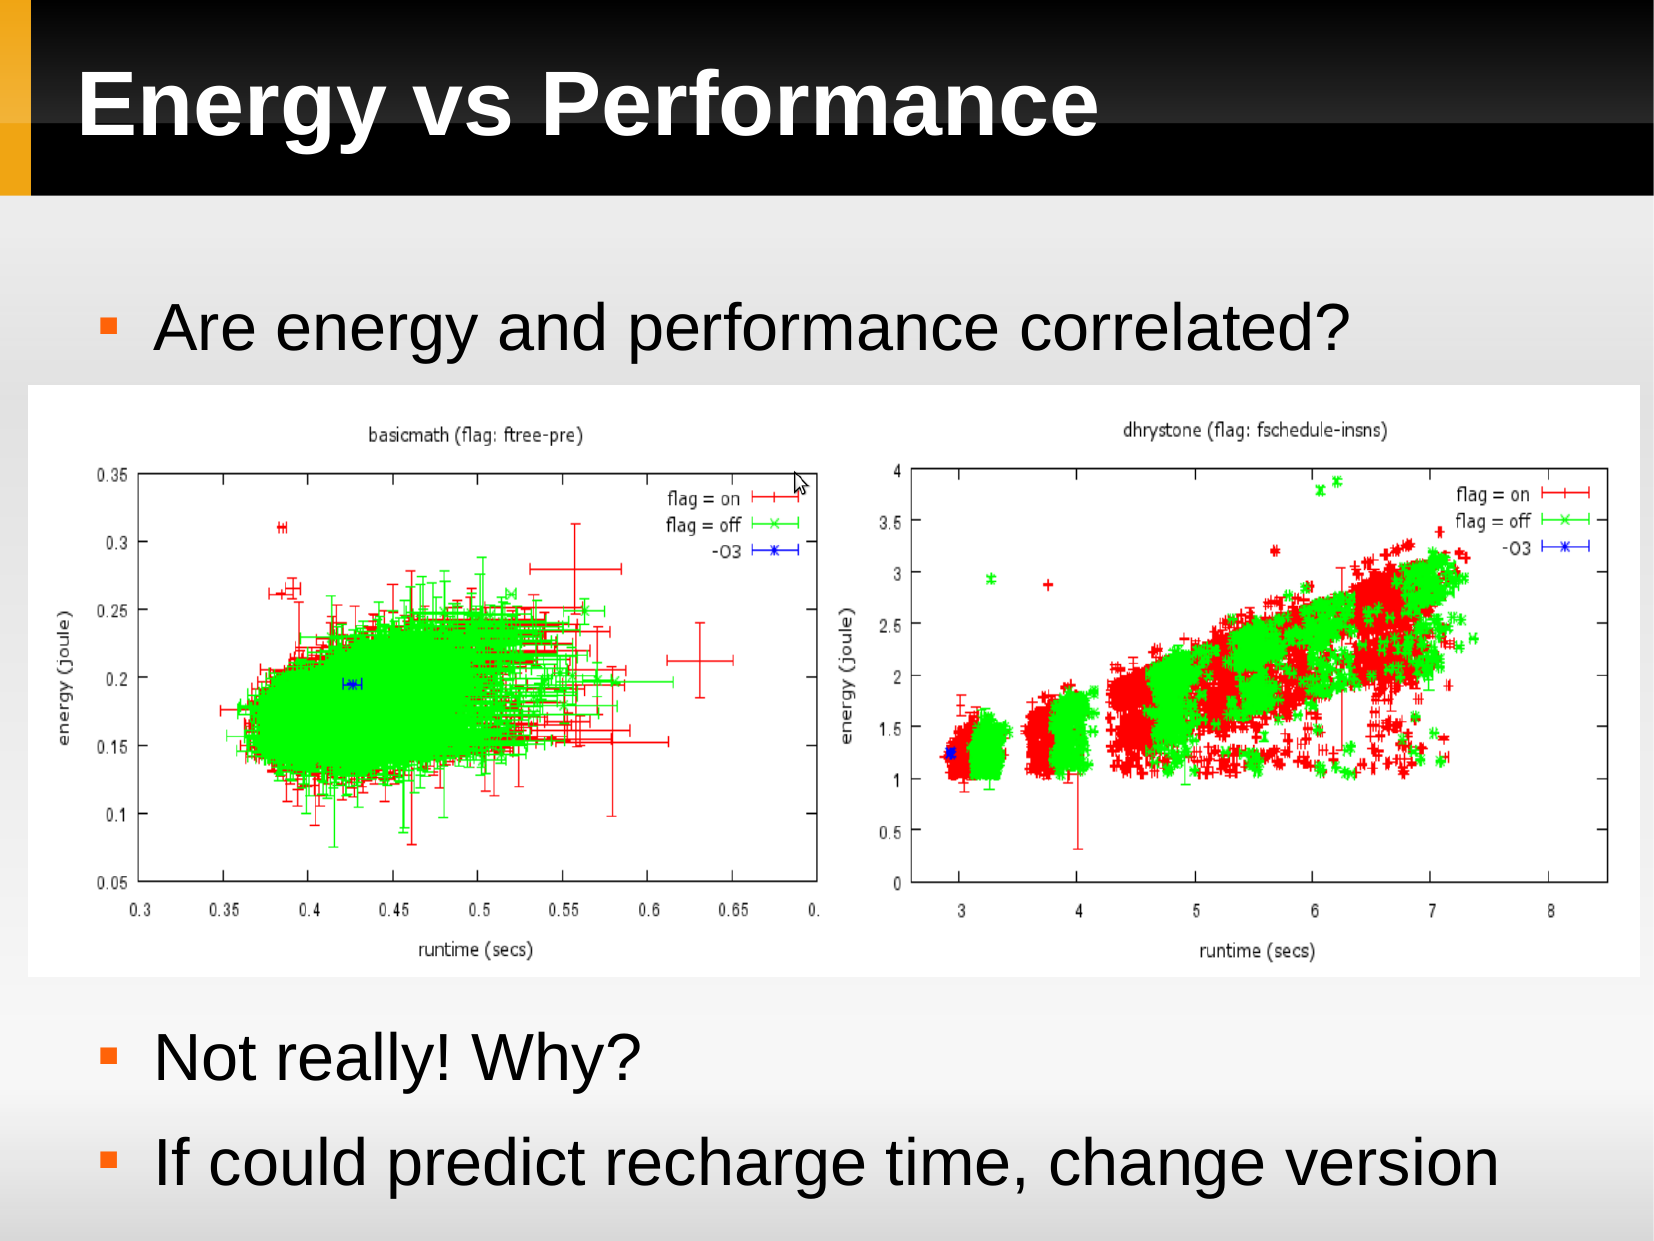

# Energy vs Performance
Are energy and performance correlated?
Not really! Why?
If could predict recharge time, change version